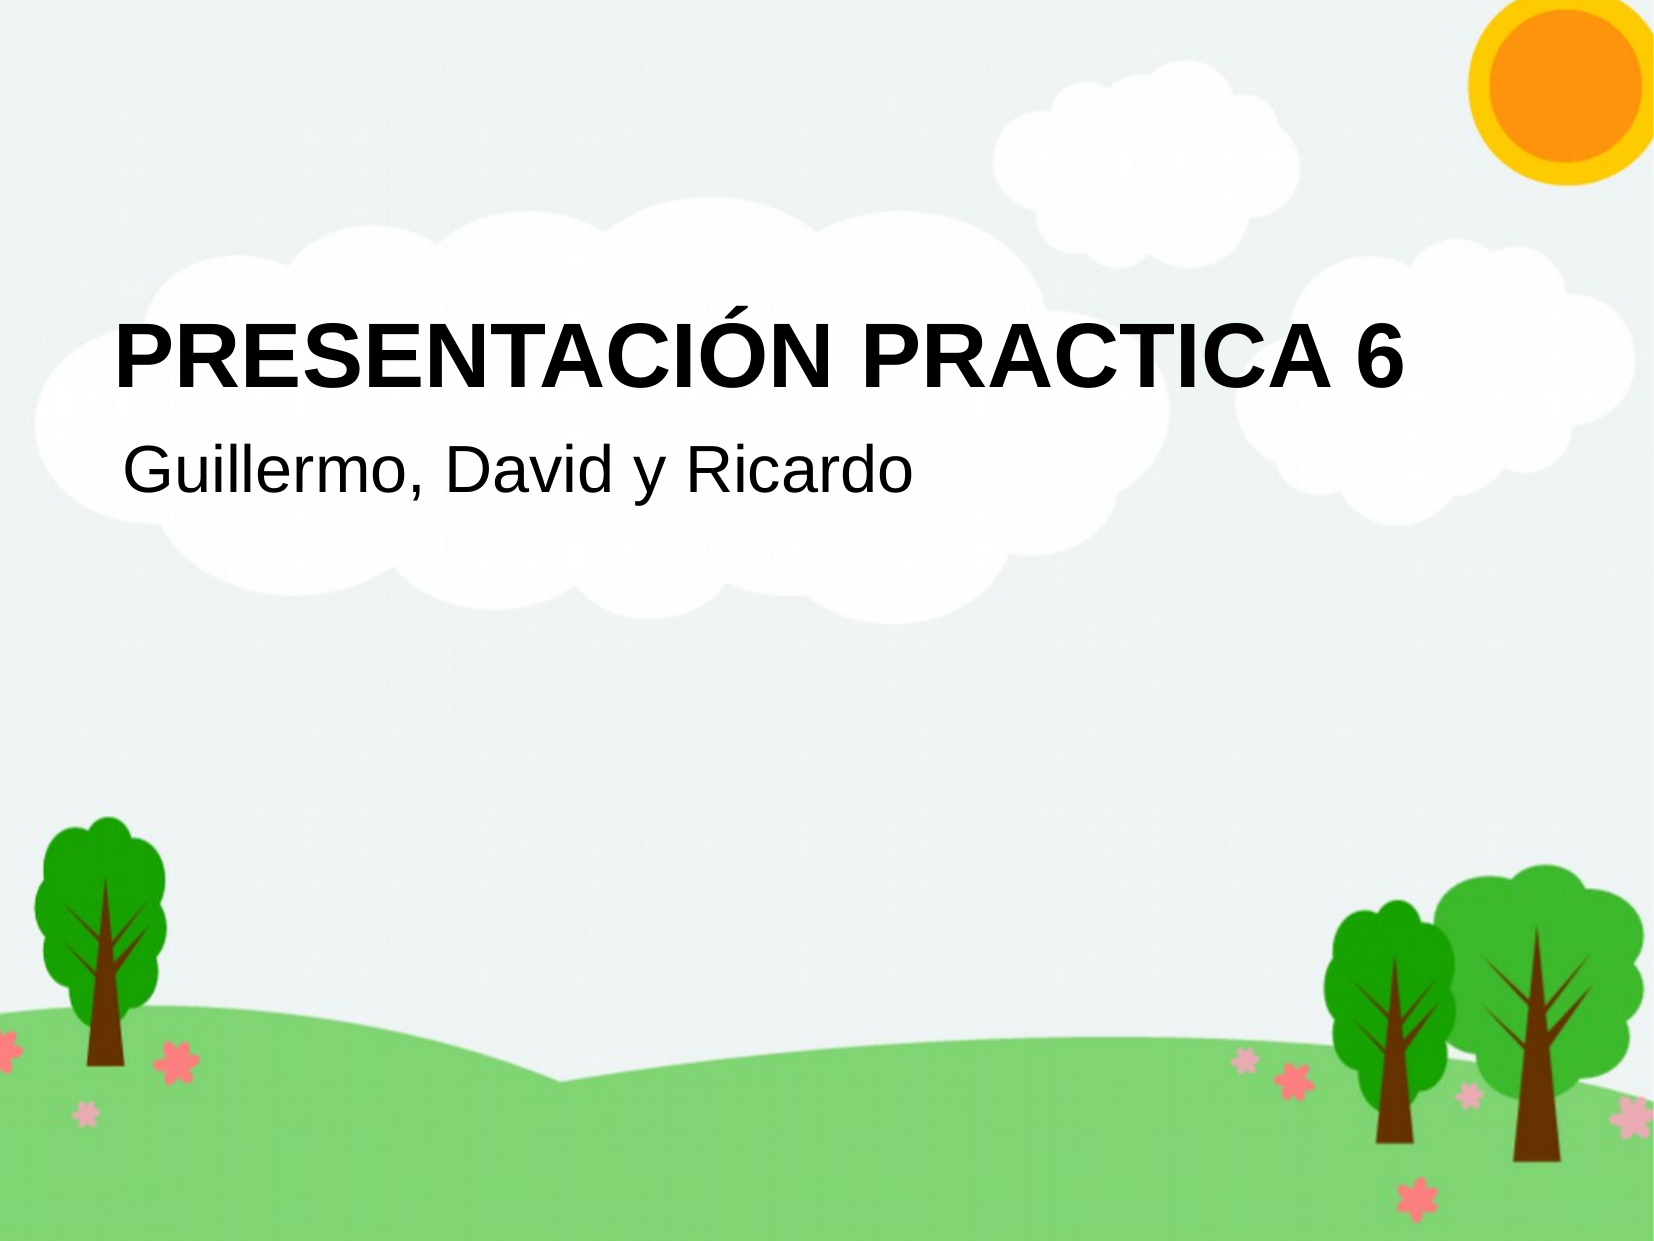

# PRESENTACIÓN PRACTICA 6
Guillermo, David y Ricardo